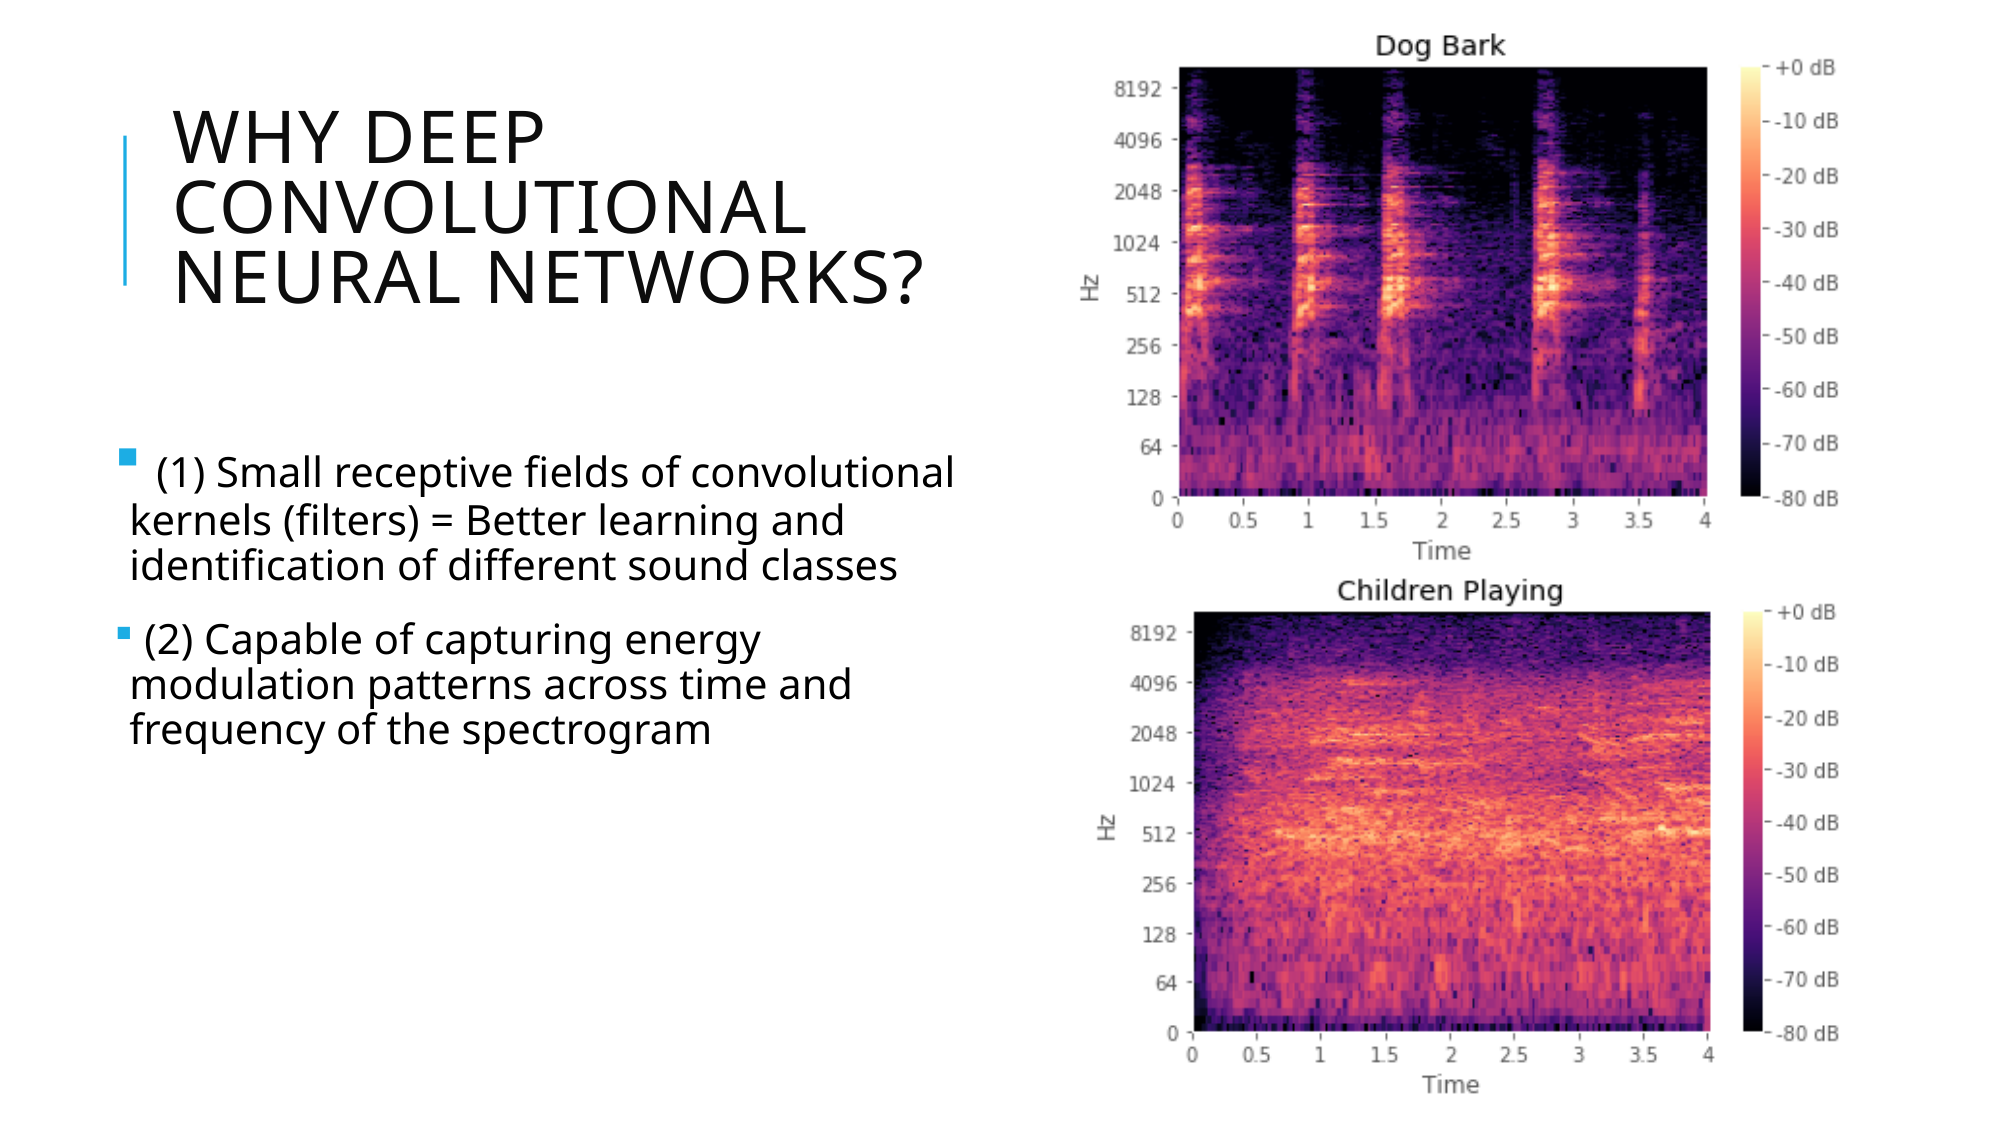

# Why deep Convolutional Neural Networks?
 (1) Small receptive fields of convolutional kernels (filters) = Better learning and identification of different sound classes
 (2) Capable of capturing energy modulation patterns across time and frequency of the spectrogram